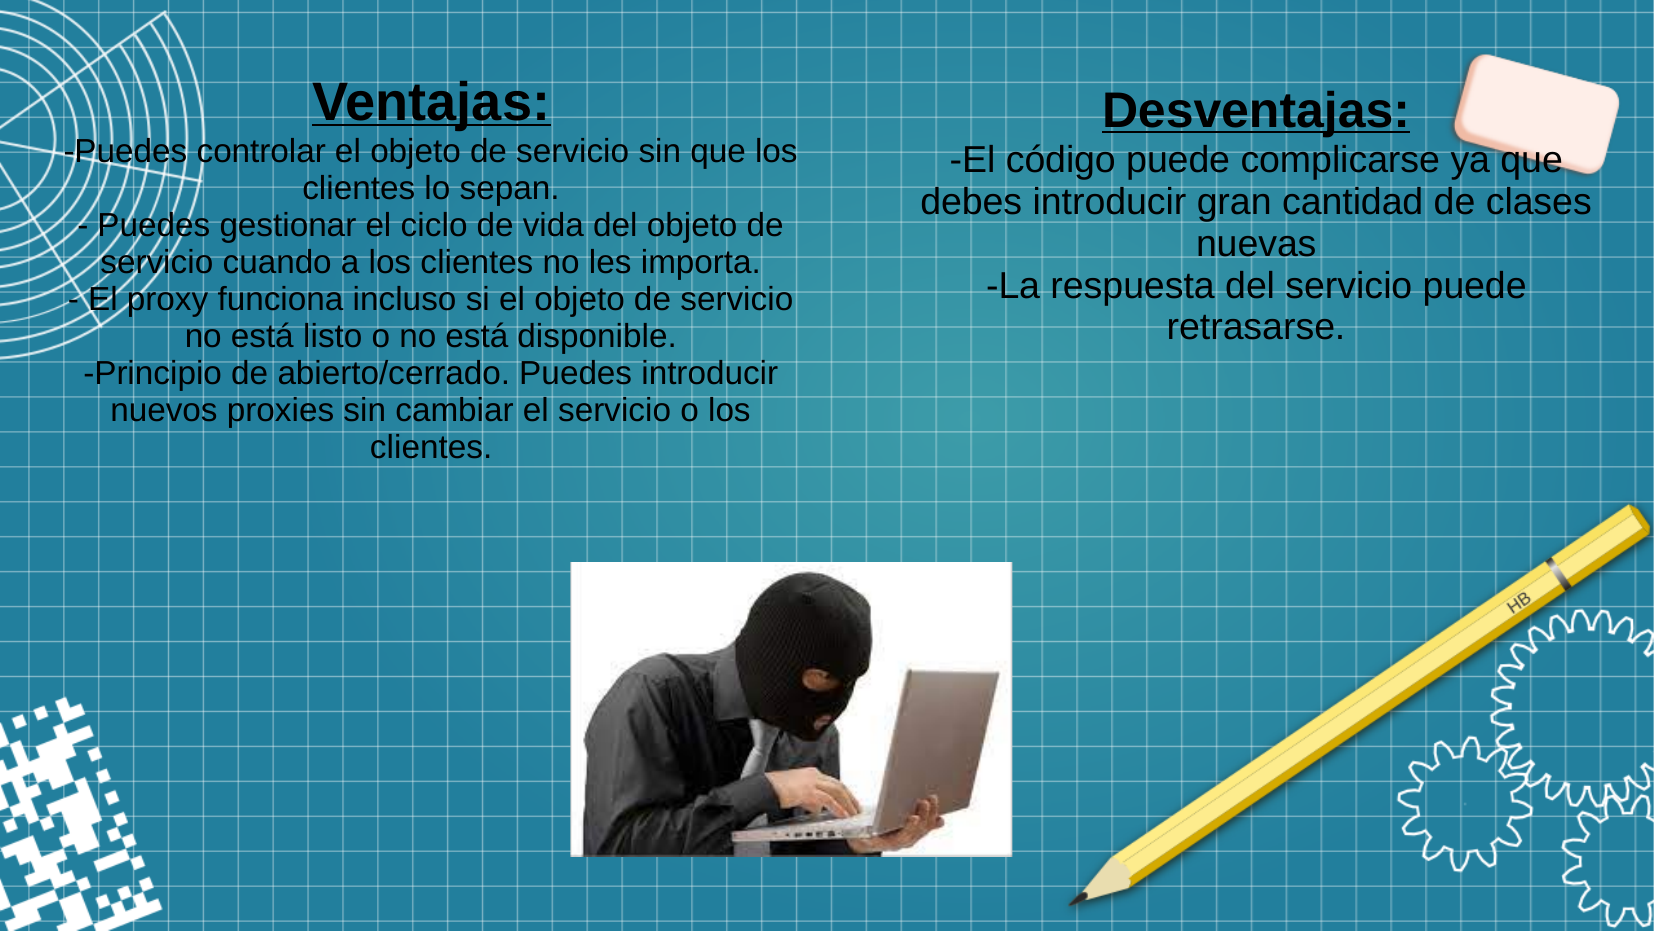

Ventajas:
-Puedes controlar el objeto de servicio sin que los clientes lo sepan.
- Puedes gestionar el ciclo de vida del objeto de servicio cuando a los clientes no les importa.
- El proxy funciona incluso si el objeto de servicio no está listo o no está disponible.
-Principio de abierto/cerrado. Puedes introducir nuevos proxies sin cambiar el servicio o los clientes.
Desventajas:
-El código puede complicarse ya que debes introducir gran cantidad de clases nuevas
-La respuesta del servicio puede retrasarse.